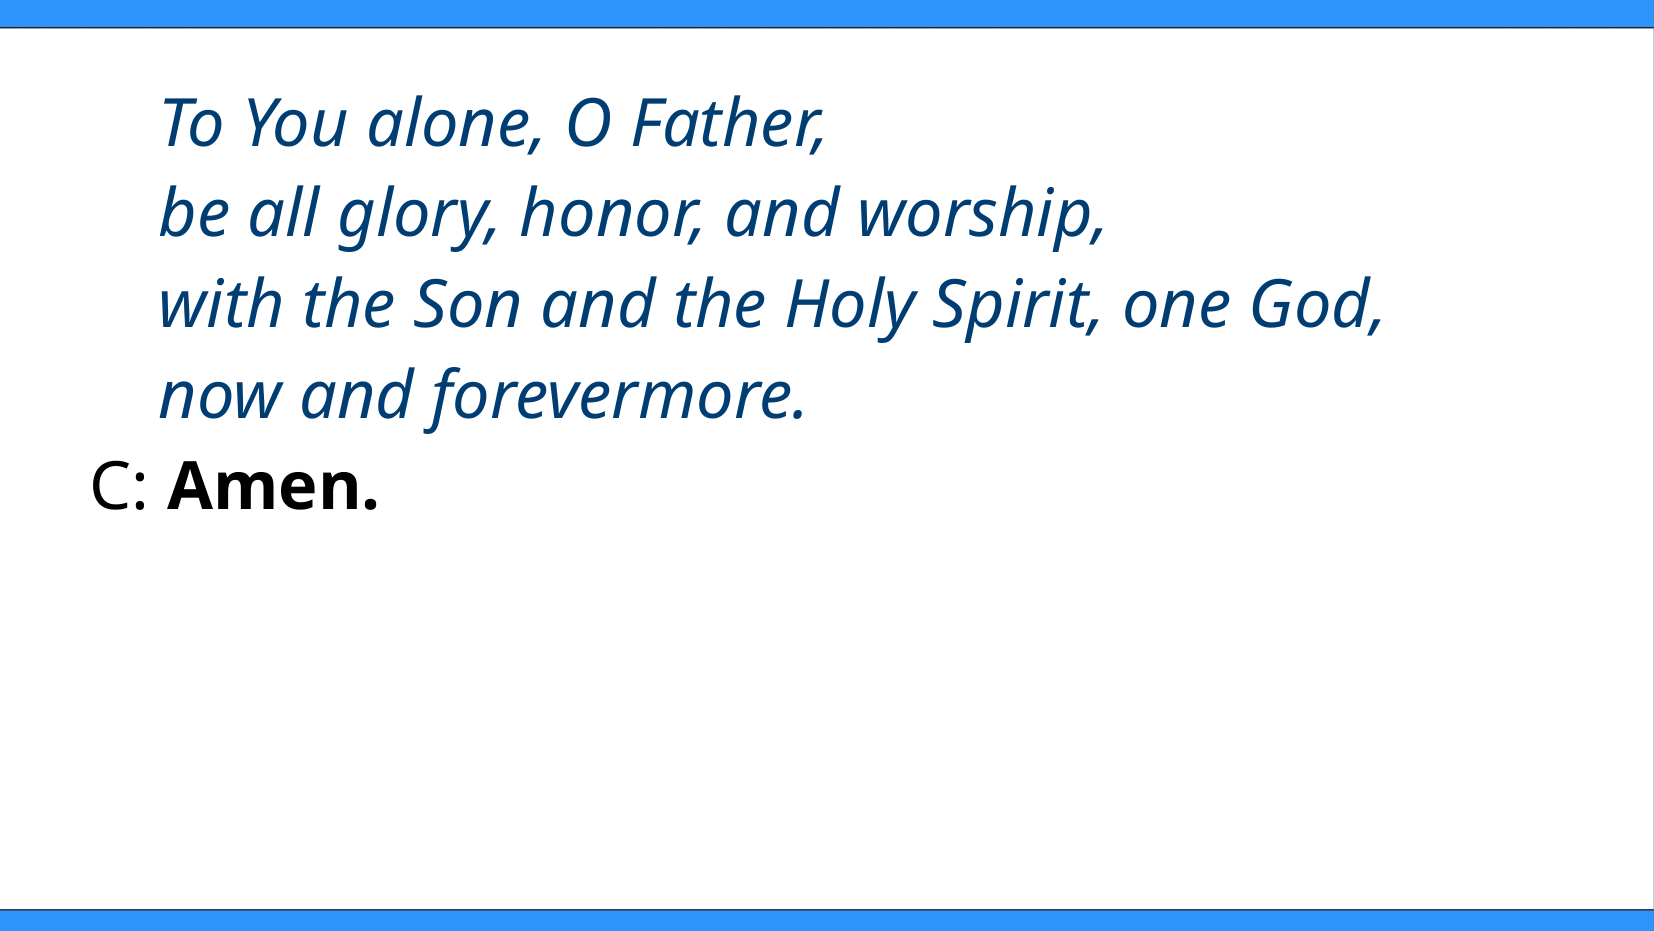

To You alone, O Father,
 be all glory, honor, and worship,
 with the Son and the Holy Spirit, one God,
 now and forevermore.
C: Amen.